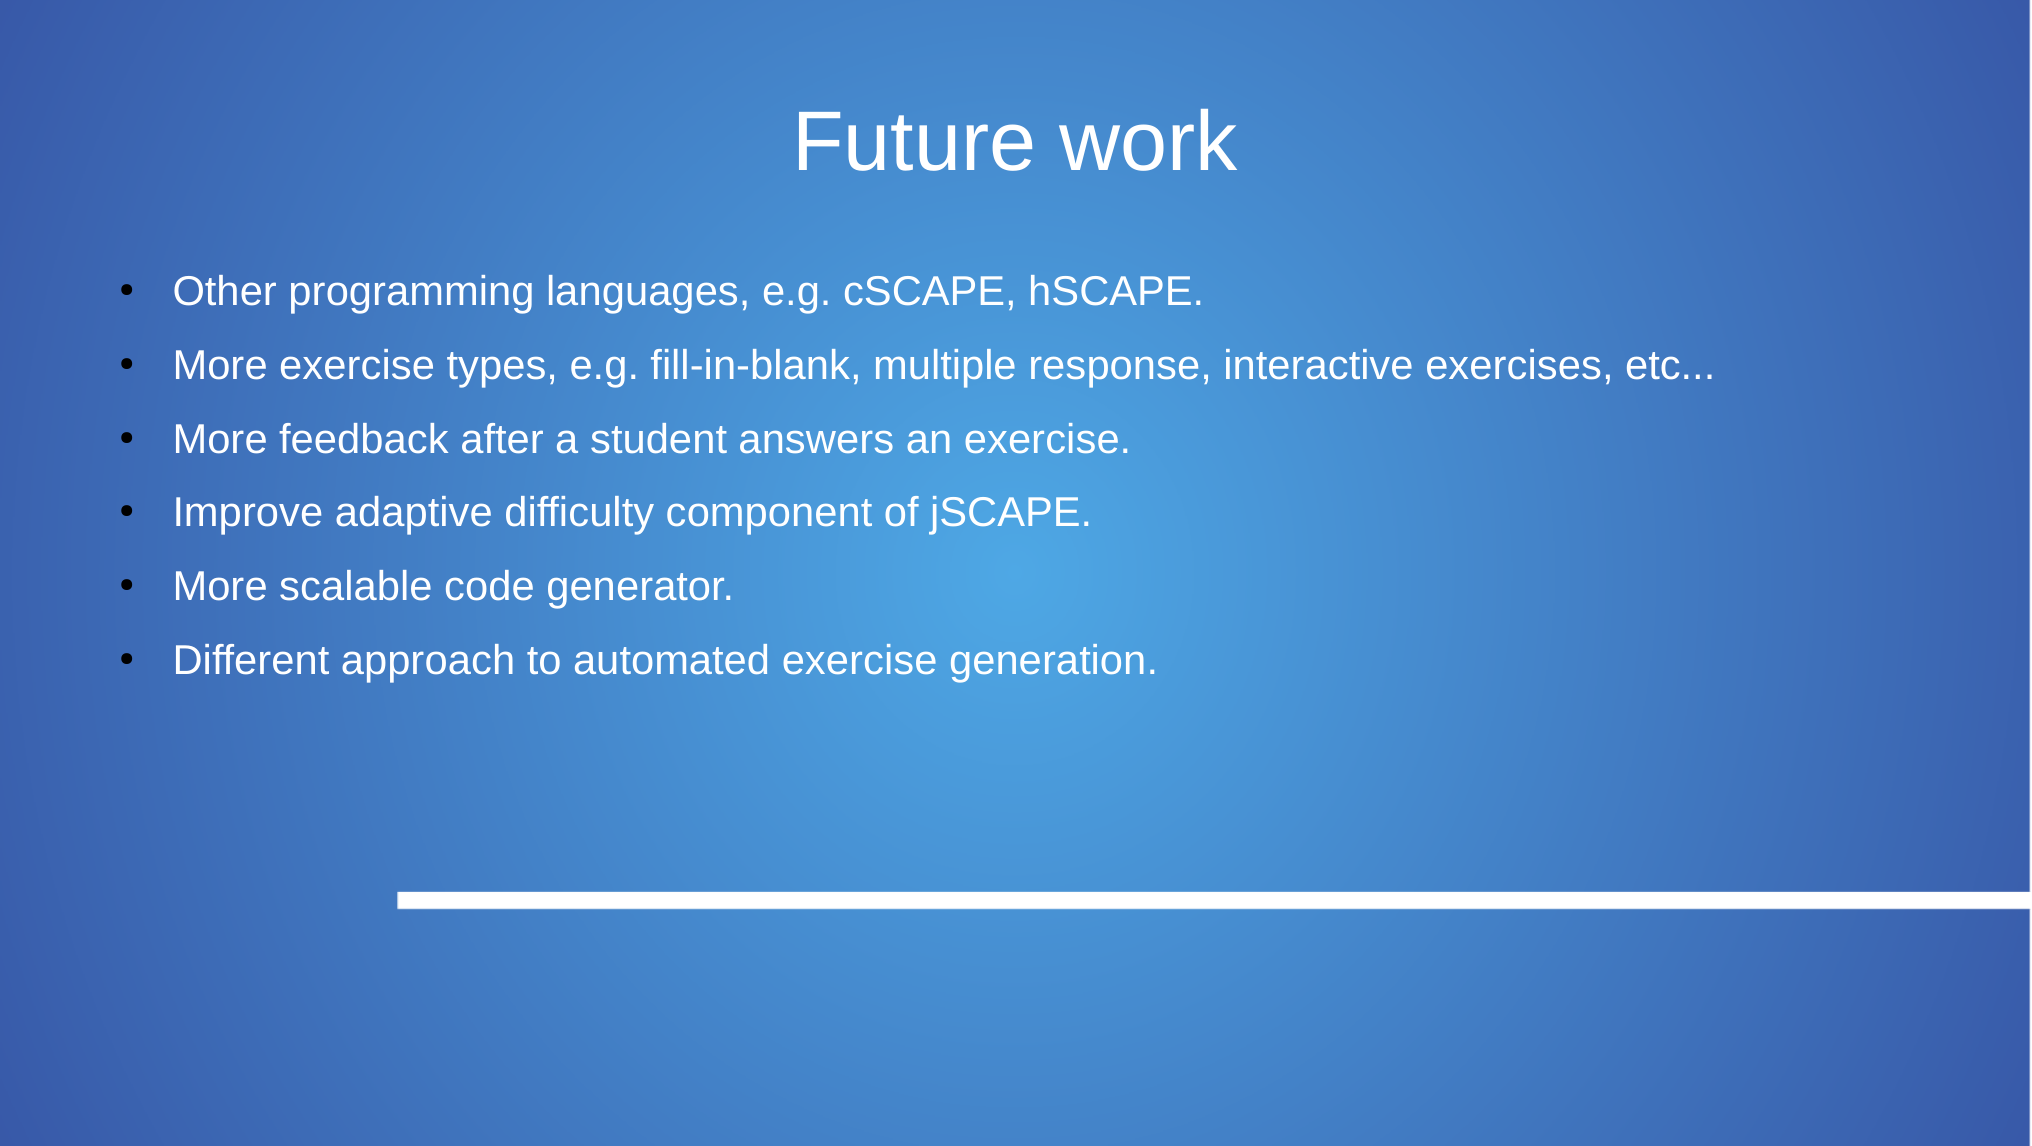

# Future work
Other programming languages, e.g. cSCAPE, hSCAPE.
More exercise types, e.g. fill-in-blank, multiple response, interactive exercises, etc...
More feedback after a student answers an exercise.
Improve adaptive difficulty component of jSCAPE.
More scalable code generator.
Different approach to automated exercise generation.